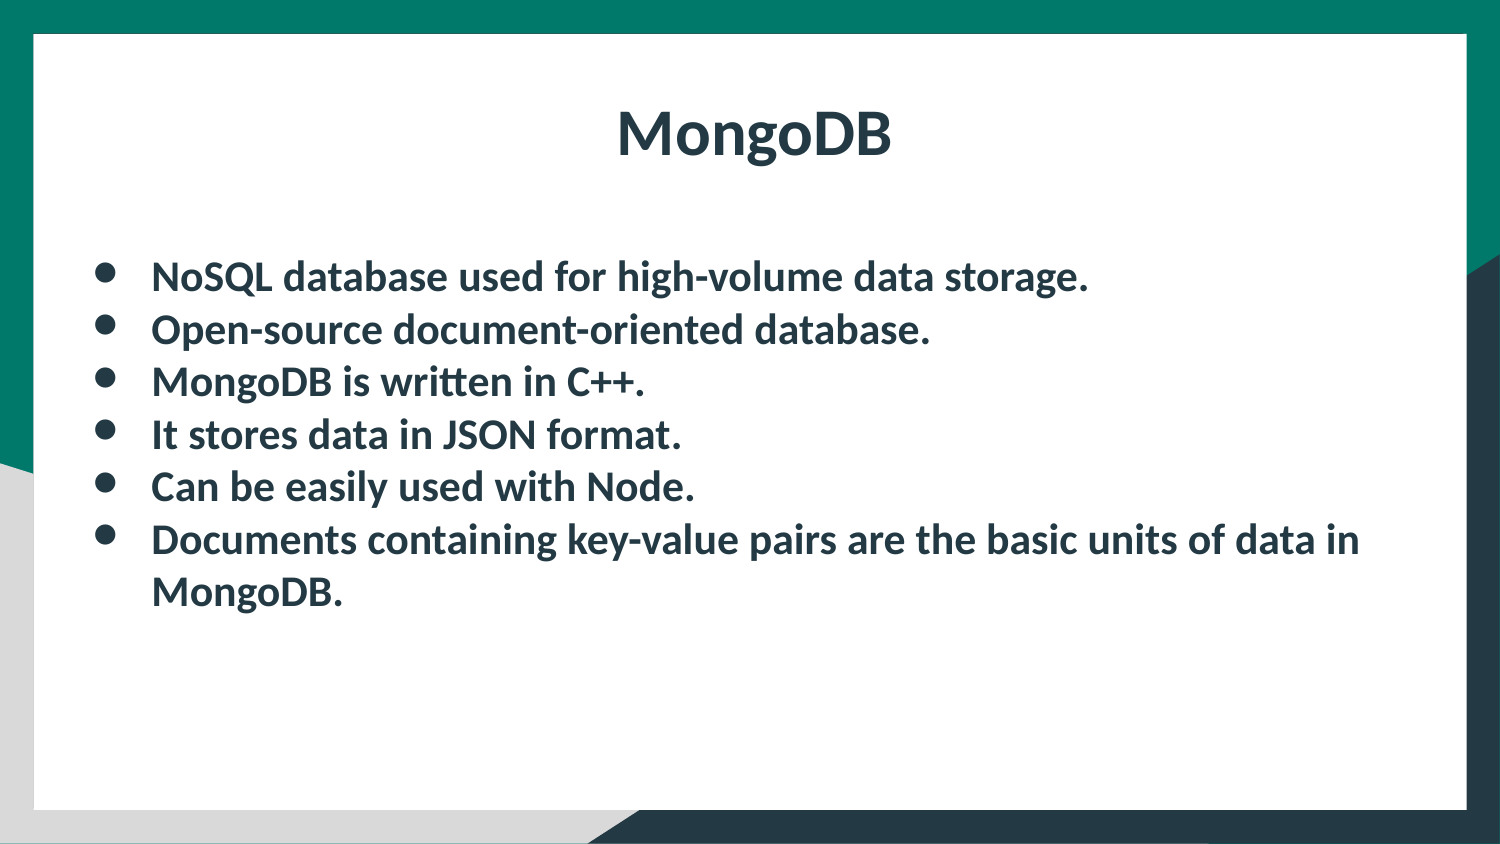

MongoDB
NoSQL database used for high-volume data storage.
Open-source document-oriented database.
MongoDB is written in C++.
It stores data in JSON format.
Can be easily used with Node.
Documents containing key-value pairs are the basic units of data in MongoDB.
#